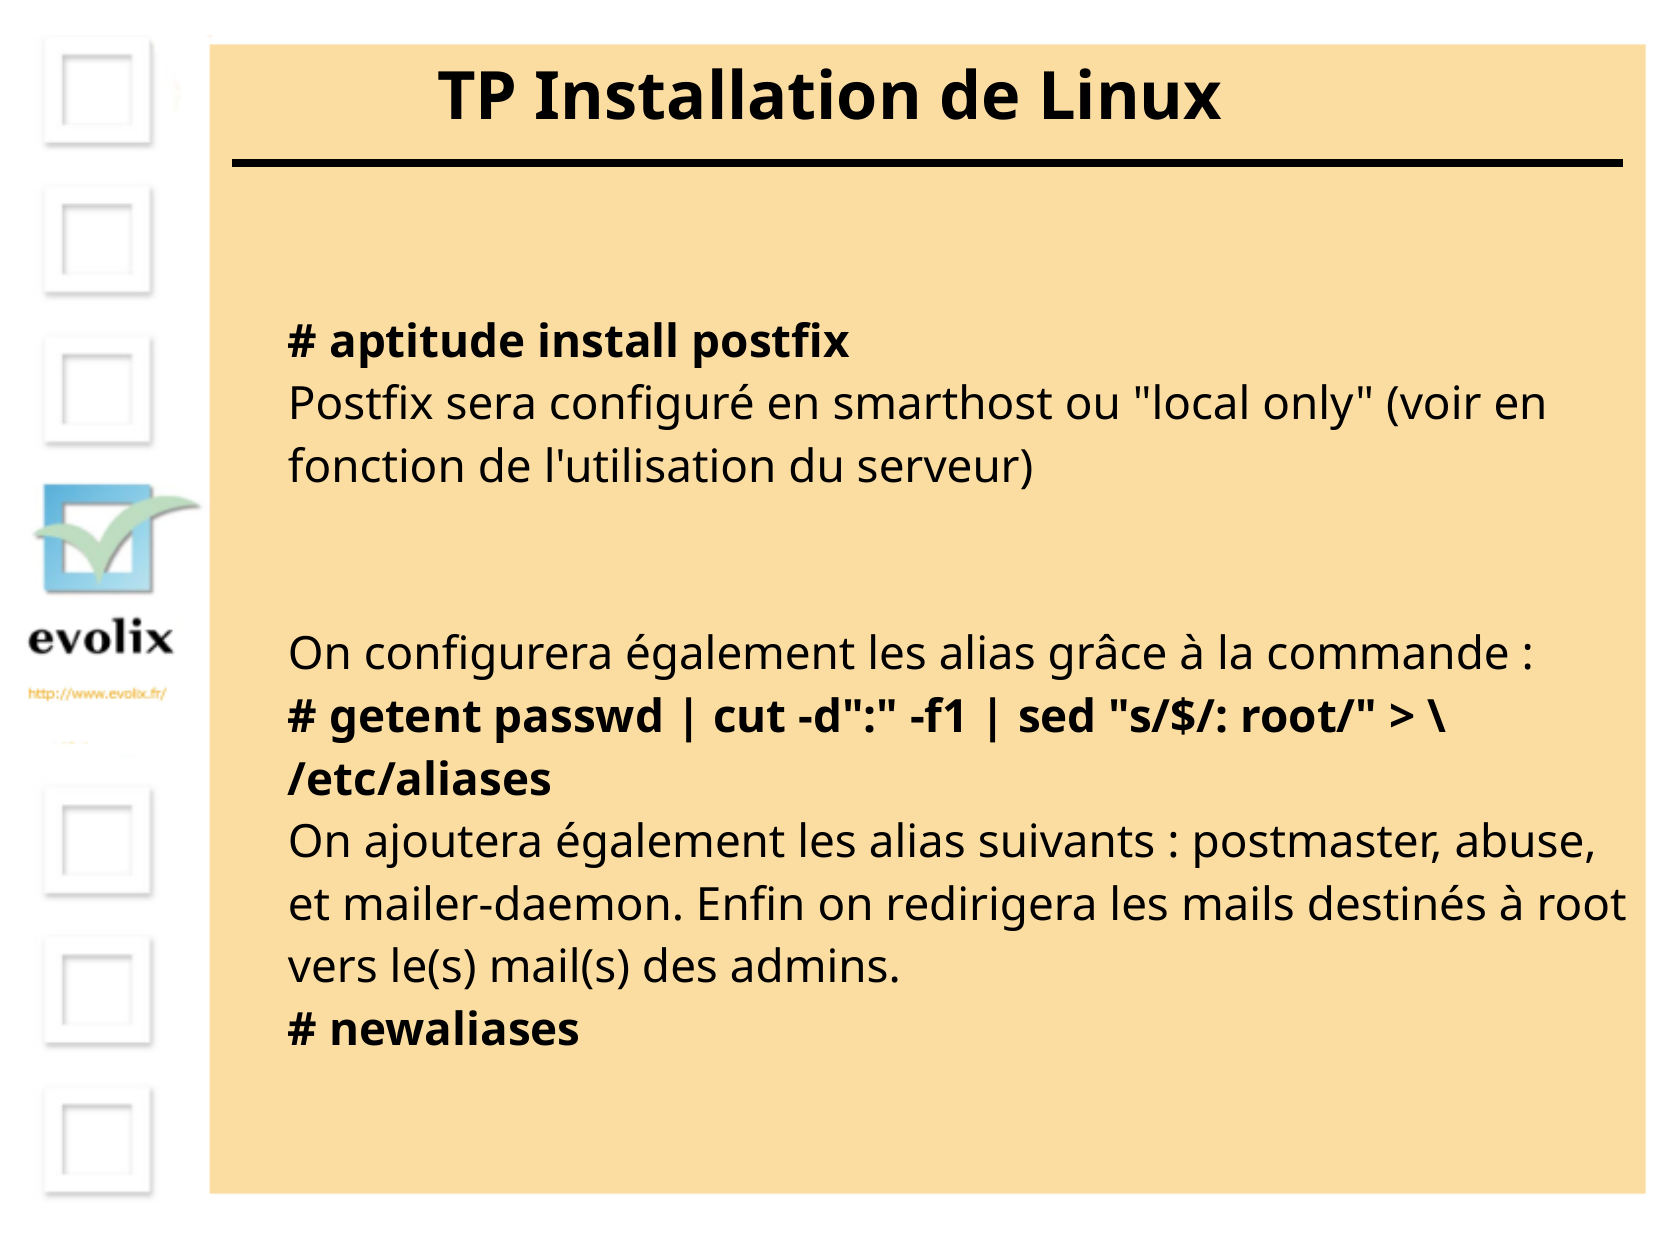

# TP Installation de Linux
# aptitude install postfix
Postfix sera configuré en smarthost ou "local only" (voir en fonction de l'utilisation du serveur)
On configurera également les alias grâce à la commande :
# getent passwd | cut -d":" -f1 | sed "s/$/: root/" > \ /etc/aliases
On ajoutera également les alias suivants : postmaster, abuse, et mailer-daemon. Enfin on redirigera les mails destinés à root vers le(s) mail(s) des admins.
# newaliases